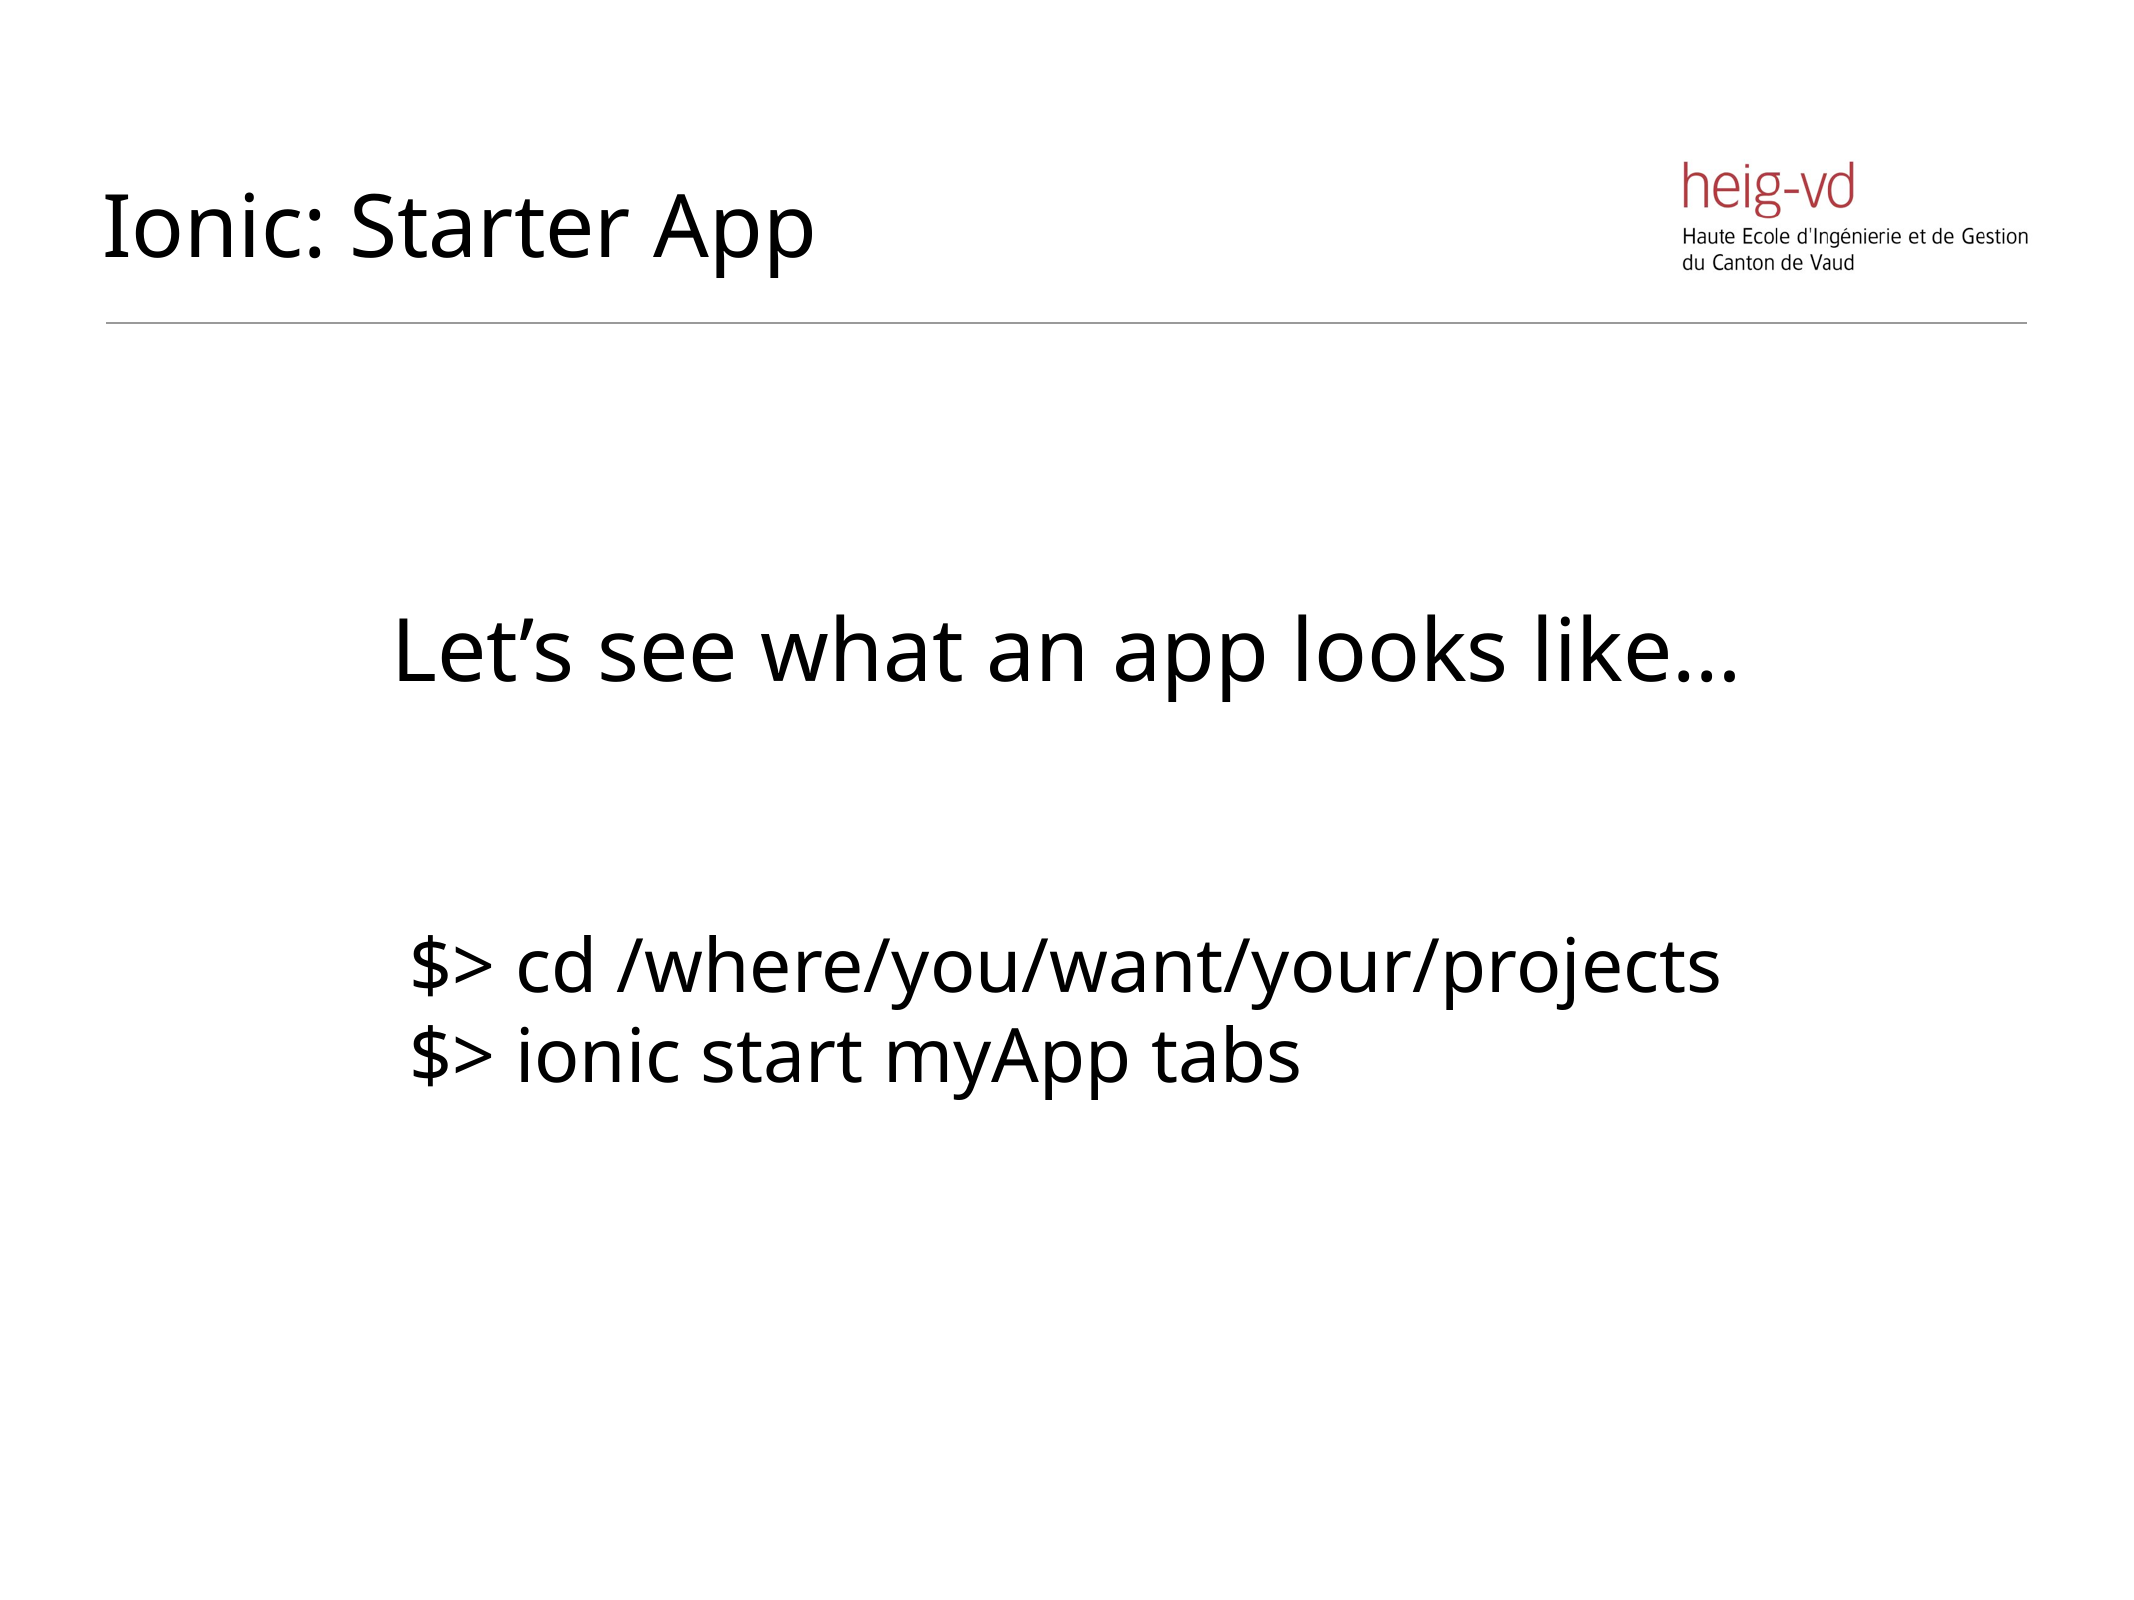

# Ionic: Starter App
Let’s see what an app looks like…
$> cd /where/you/want/your/projects
$> ionic start myApp tabs